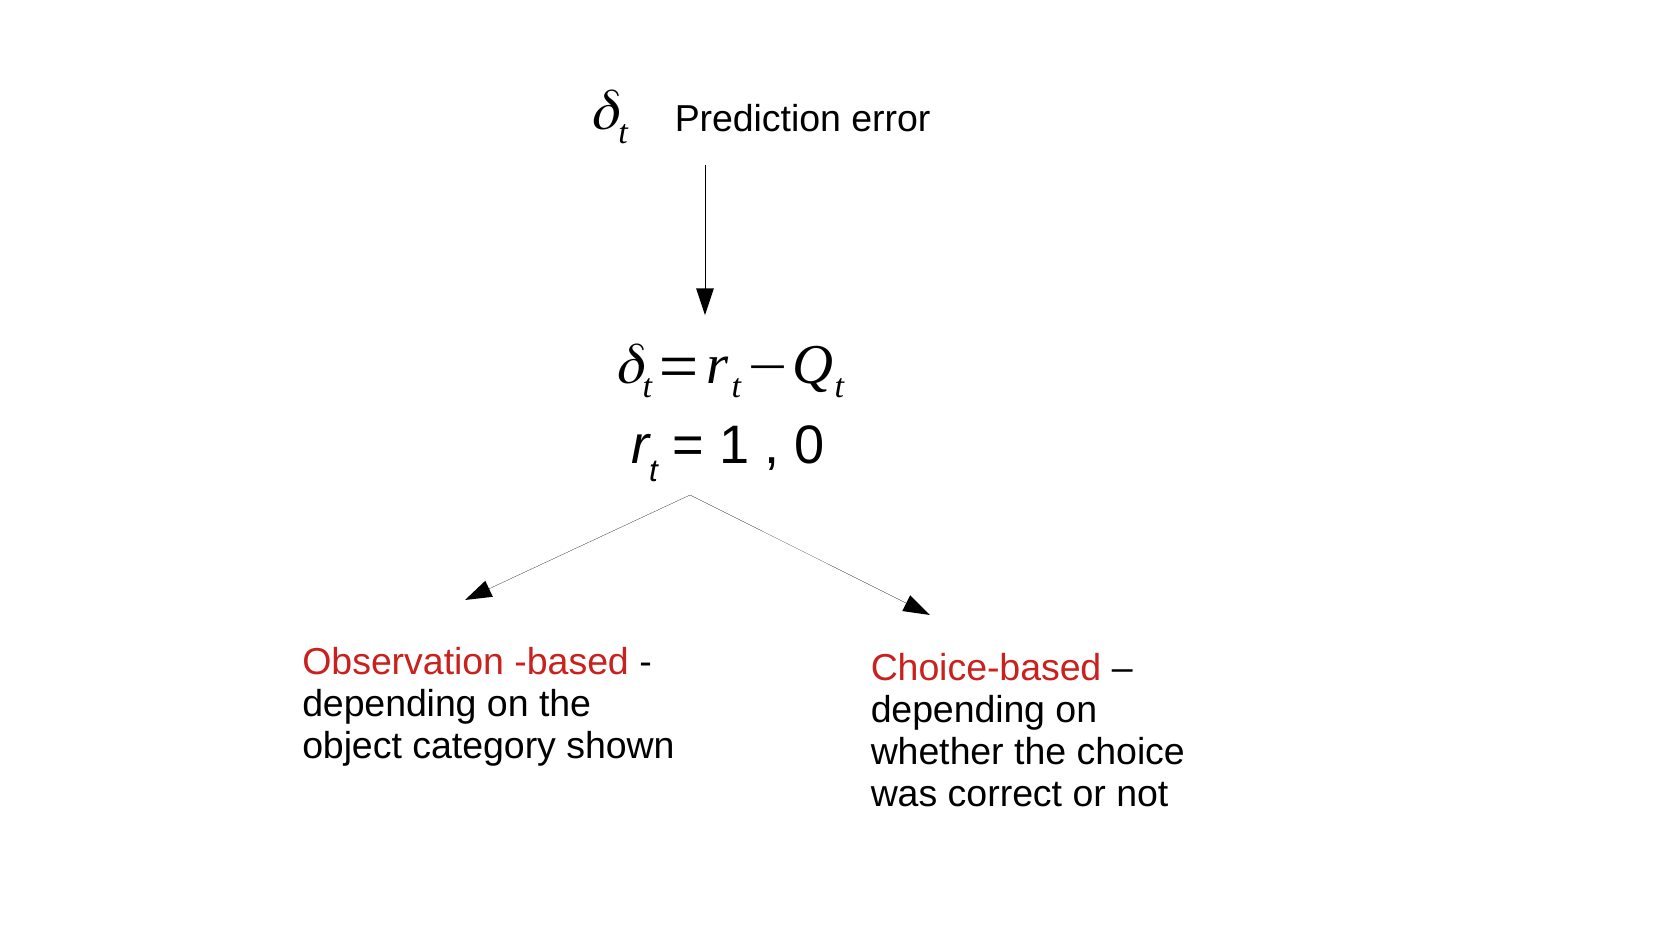

Prediction error
 rt = 1 , 0
Observation -based - depending on the object category shown
Choice-based – depending on whether the choice was correct or not